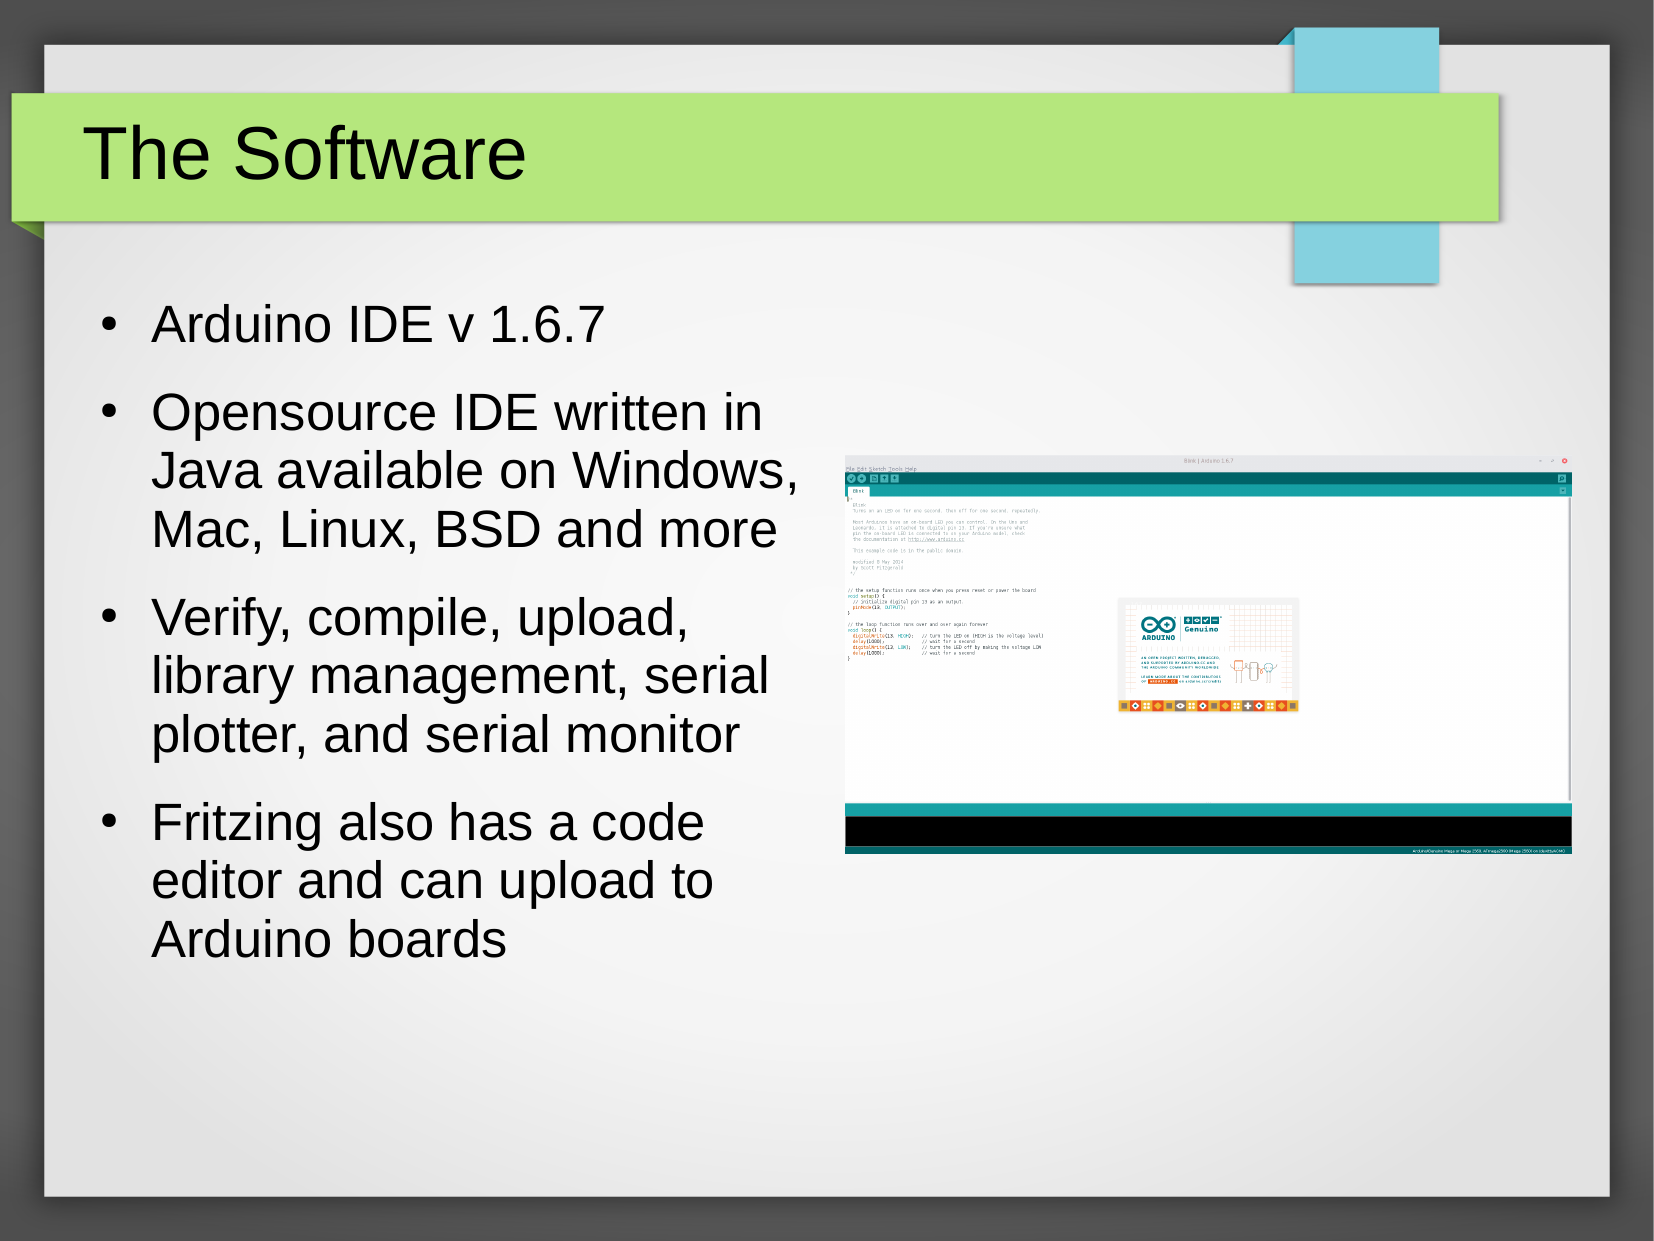

# The Software
Arduino IDE v 1.6.7
Opensource IDE written in Java available on Windows, Mac, Linux, BSD and more
Verify, compile, upload, library management, serial plotter, and serial monitor
Fritzing also has a code editor and can upload to Arduino boards